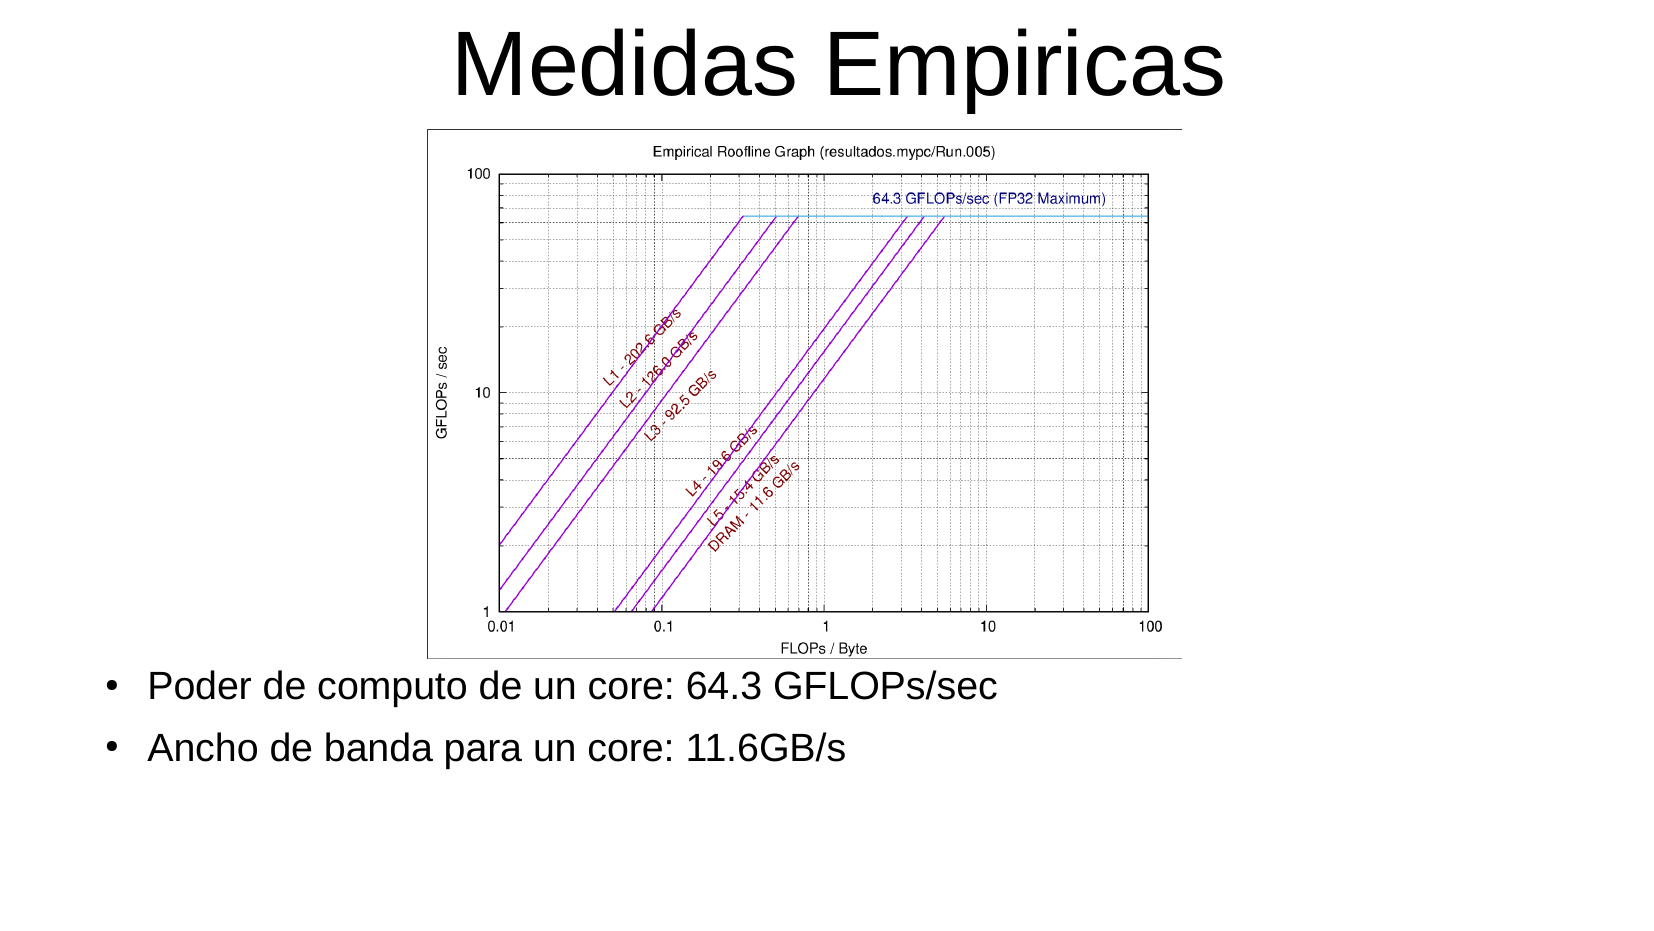

# Medidas Empiricas
 Poder de computo de un core: 64.3 GFLOPs/sec
 Ancho de banda para un core: 11.6GB/s